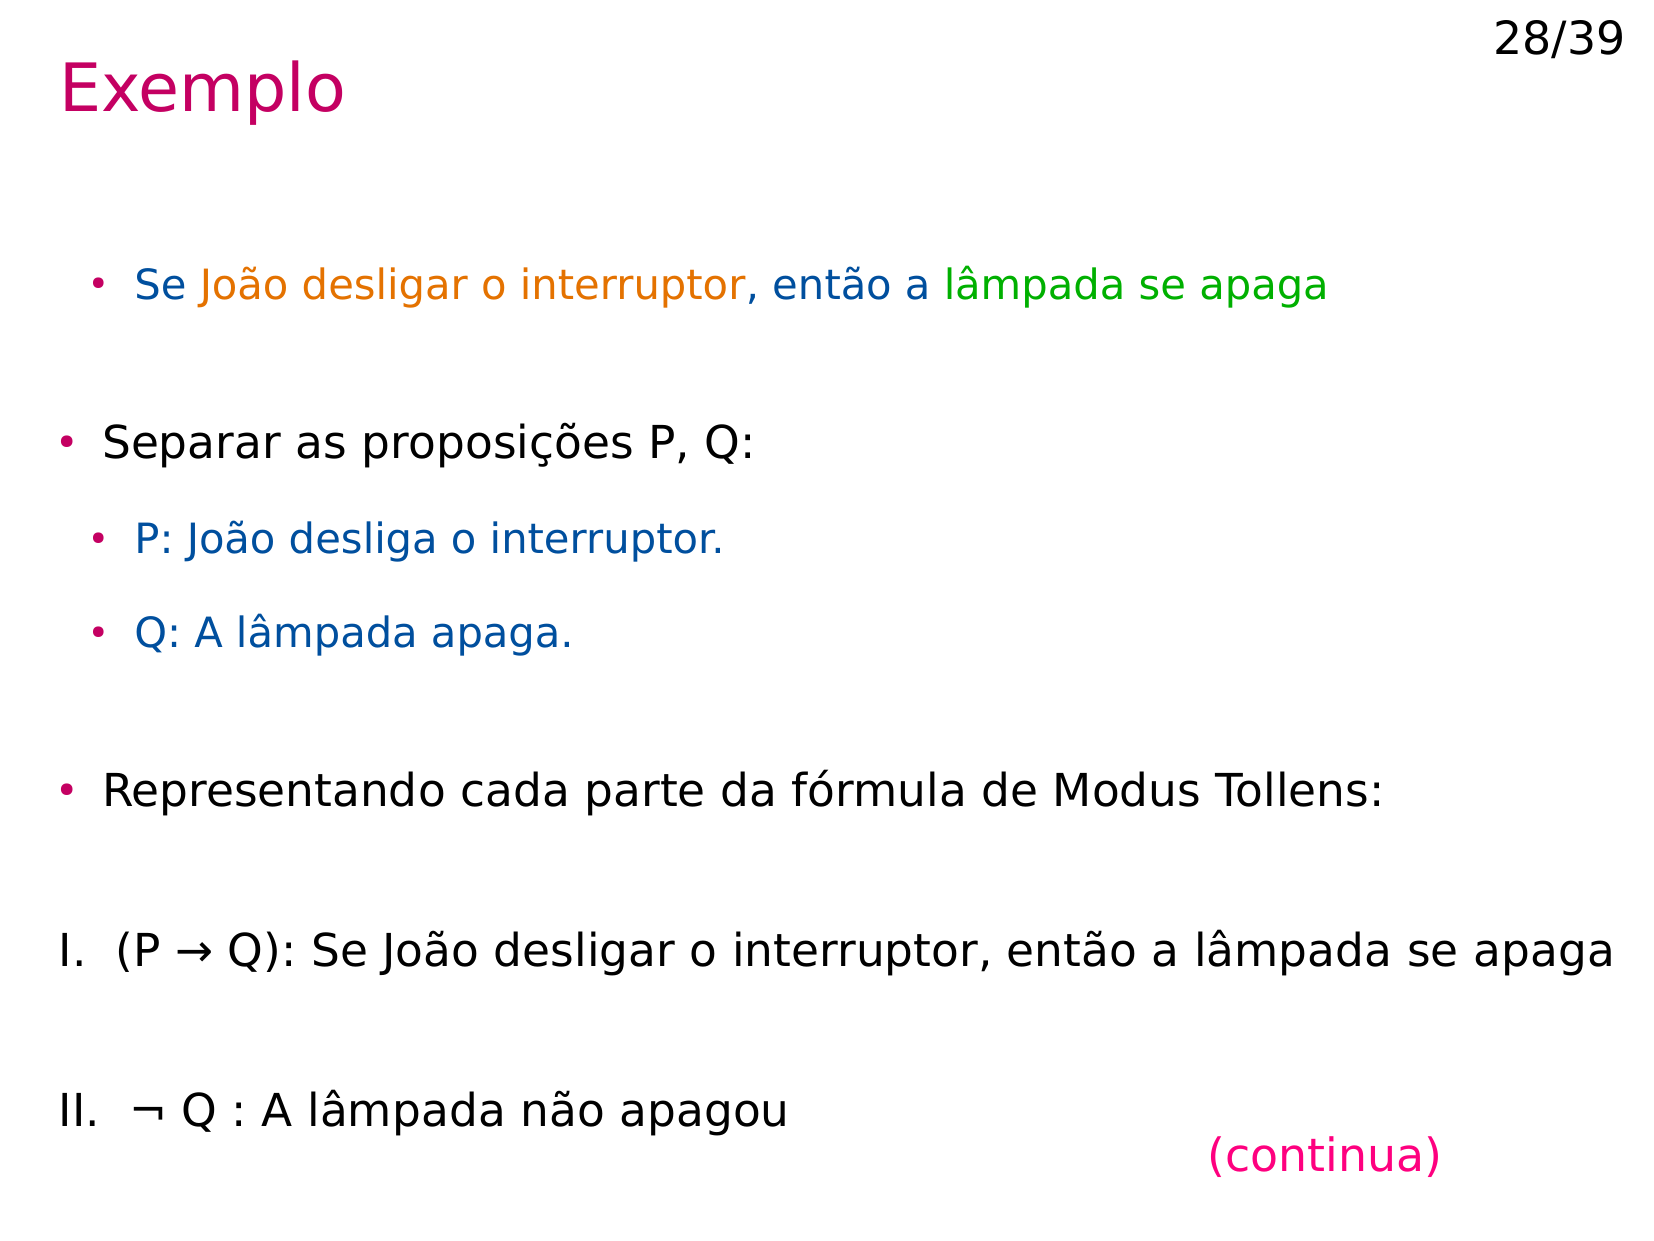

28
# Exemplo
Se João desligar o interruptor, então a lâmpada se apaga
Separar as proposições P, Q:
P: João desliga o interruptor.
Q: A lâmpada apaga.
Representando cada parte da fórmula de Modus Tollens:
I. (P → Q): Se João desligar o interruptor, então a lâmpada se apaga
II. ¬ Q : A lâmpada não apagou
(continua)